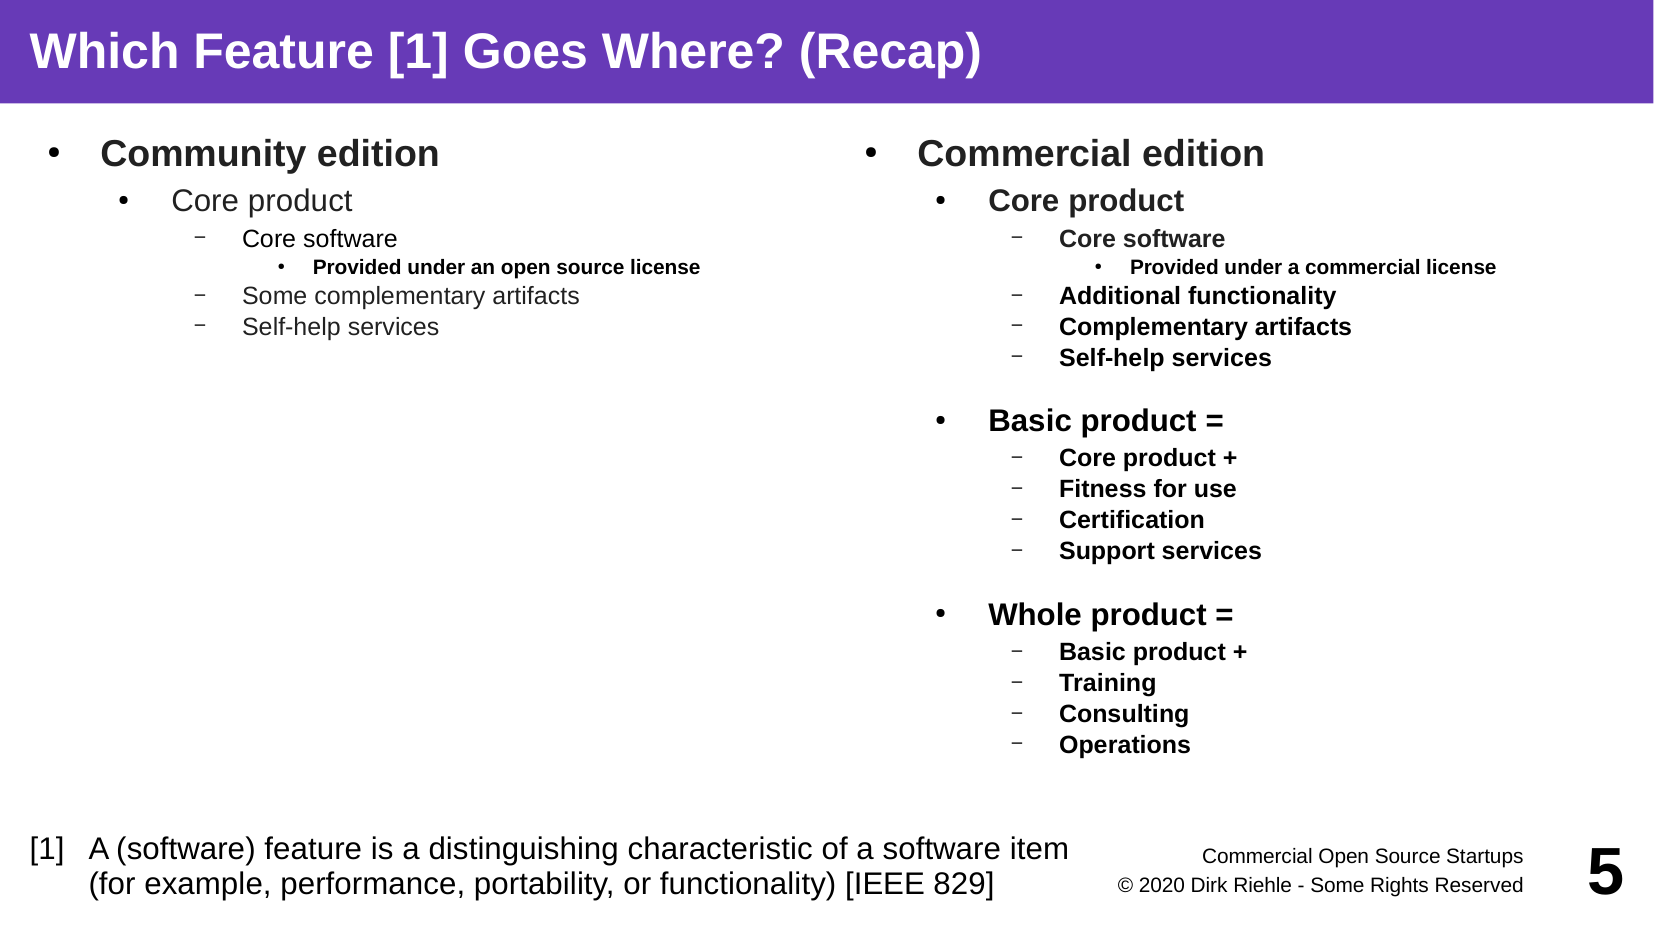

# Which Feature [1] Goes Where? (Recap)
Community edition
Core product
Core software
Provided under an open source license
Some complementary artifacts
Self-help services
Commercial edition
Core product
Core software
Provided under a commercial license
Additional functionality
Complementary artifacts
Self-help services
Basic product =
Core product +
Fitness for use
Certification
Support services
Whole product =
Basic product +
Training
Consulting
Operations
[1]	A (software) feature is a distinguishing characteristic of a software item (for example, performance, portability, or functionality) [IEEE 829]
Commercial Open Source Startups
5
© 2020 Dirk Riehle - Some Rights Reserved